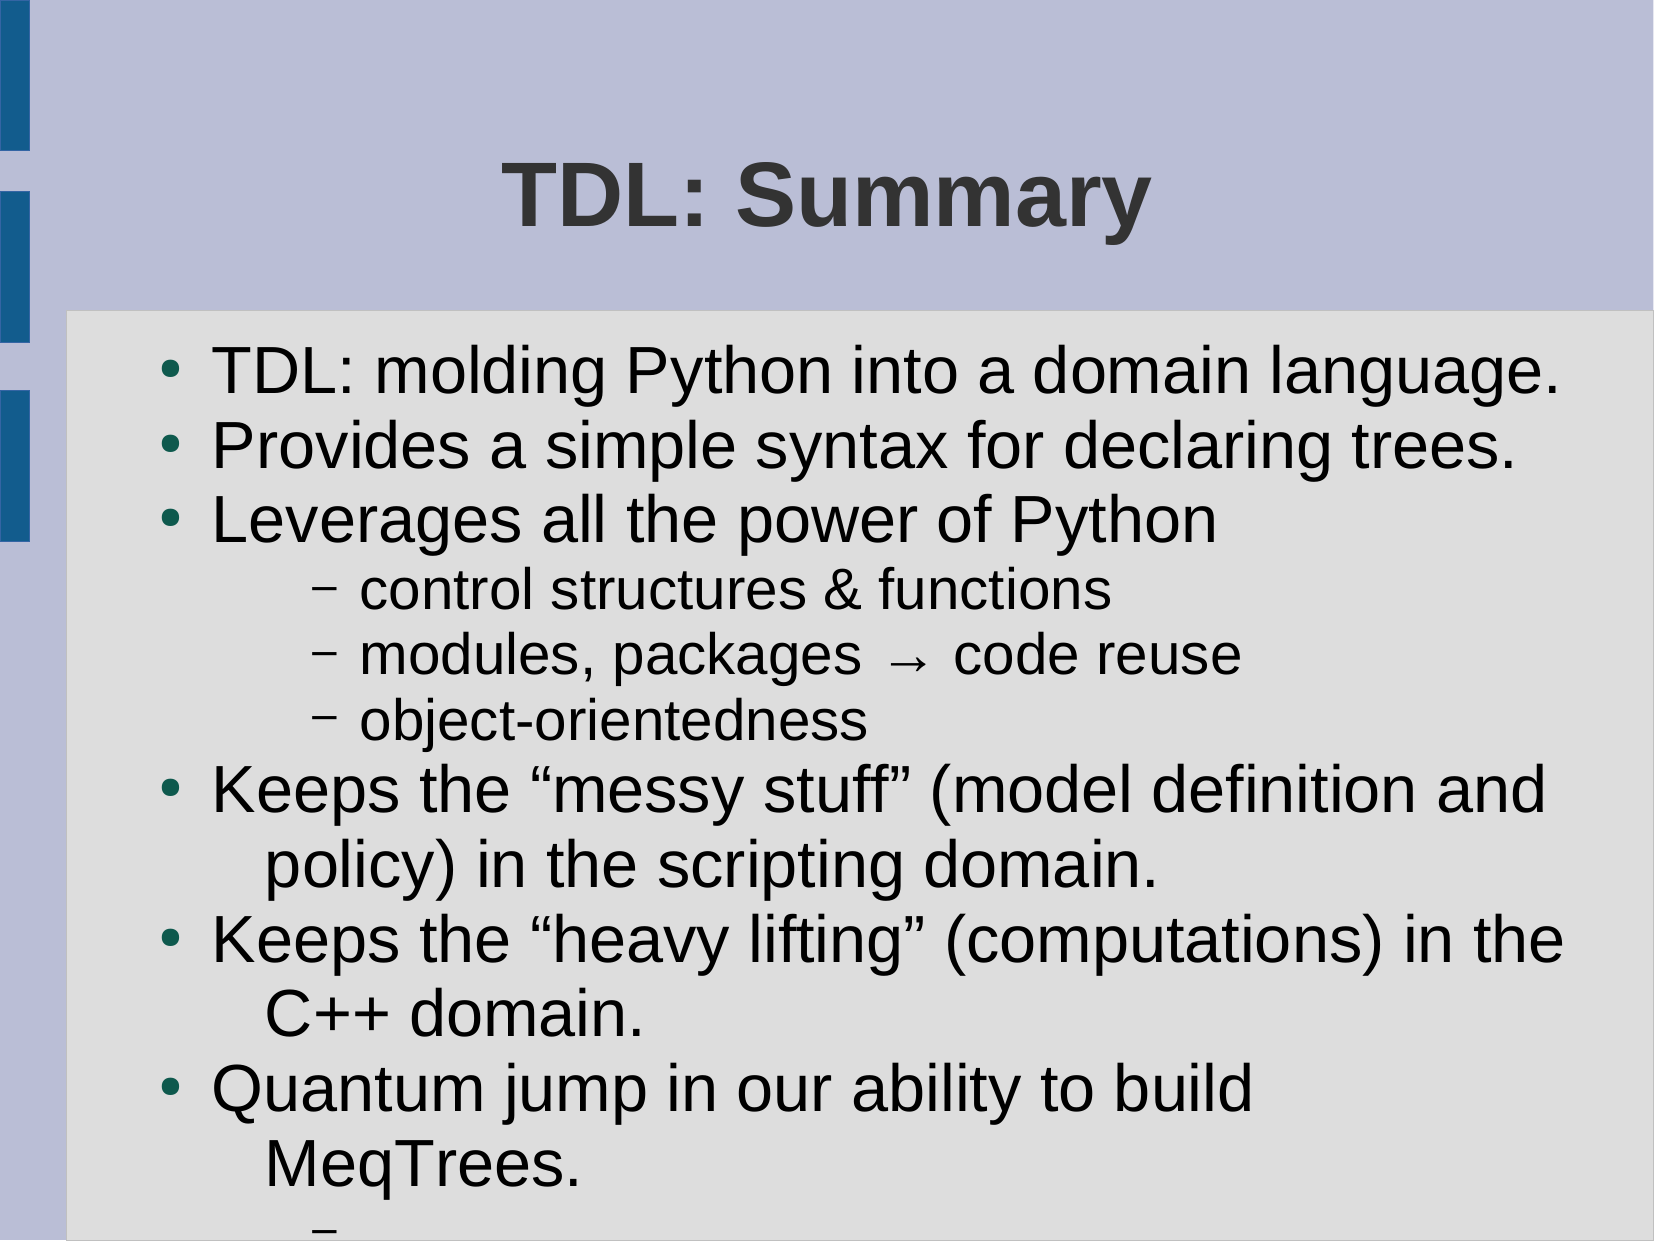

# TDL: Summary
TDL: molding Python into a domain language.
Provides a simple syntax for declaring trees.
Leverages all the power of Python
control structures & functions
modules, packages → code reuse
object-orientedness
Keeps the “messy stuff” (model definition and policy) in the scripting domain.
Keeps the “heavy lifting” (computations) in the C++ domain.
Quantum jump in our ability to build MeqTrees.